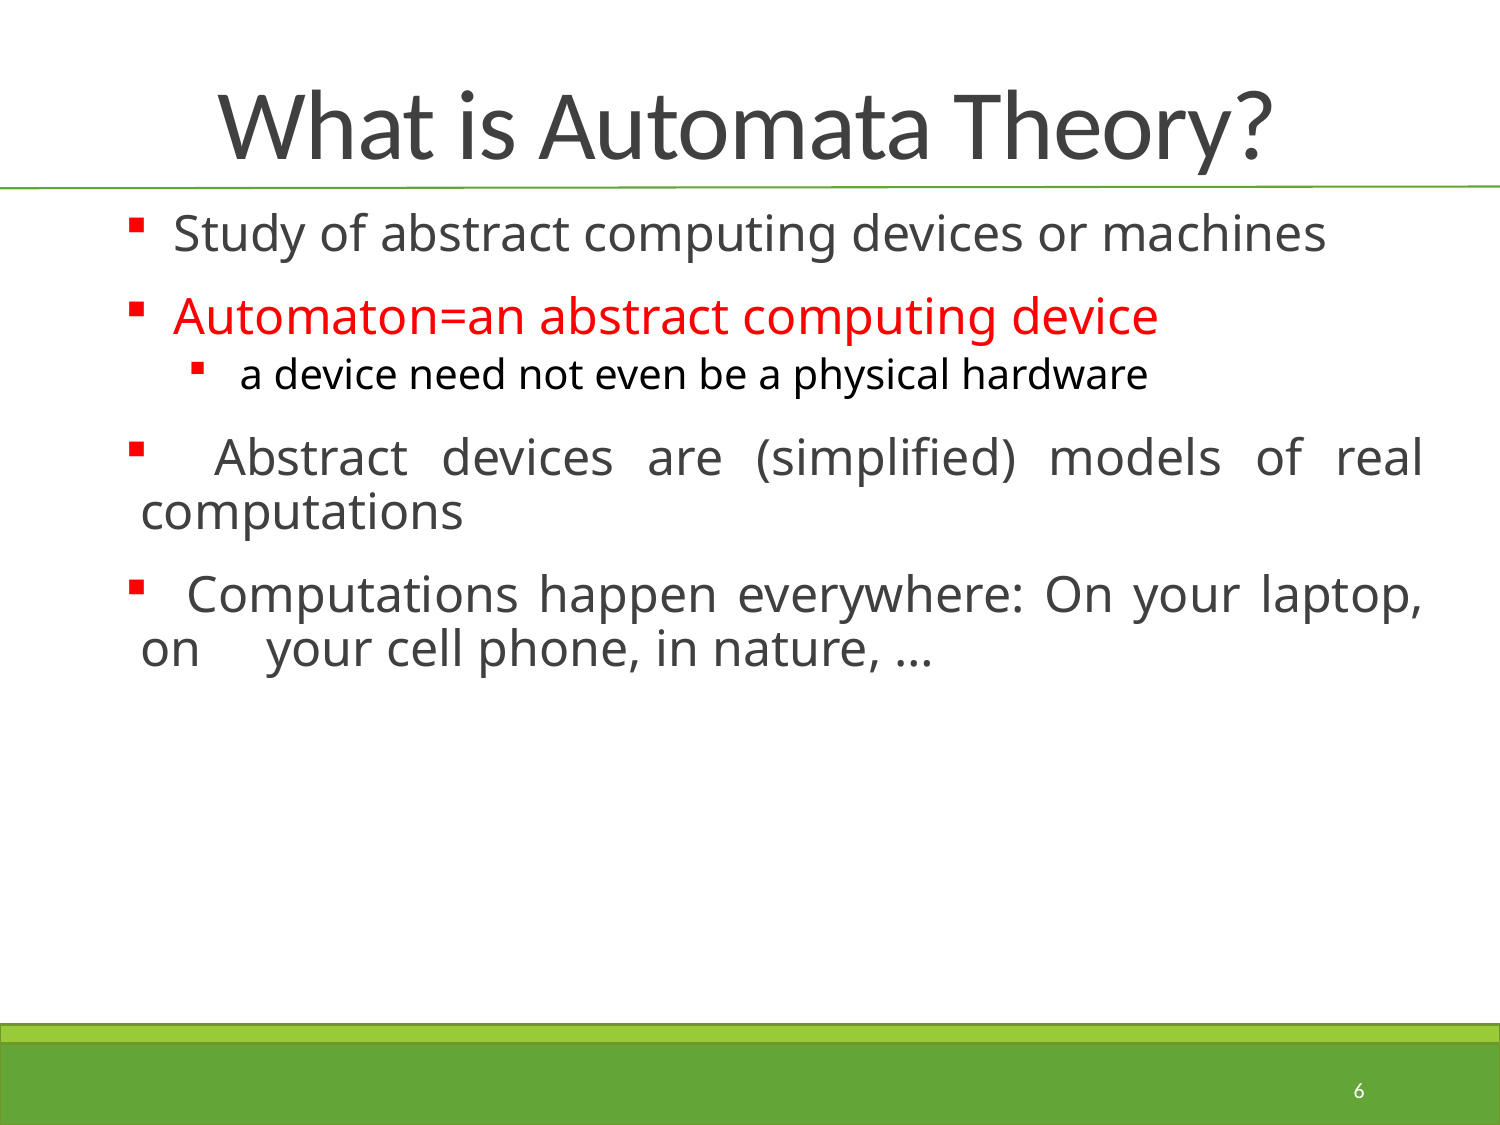

What is Automata Theory?
# Study of abstract computing devices or machines
 Automaton=an abstract computing device
 a device need not even be a physical hardware
 Abstract devices are (simplified) models of real computations
 Computations happen everywhere: On your laptop, on your cell phone, in nature, …
6